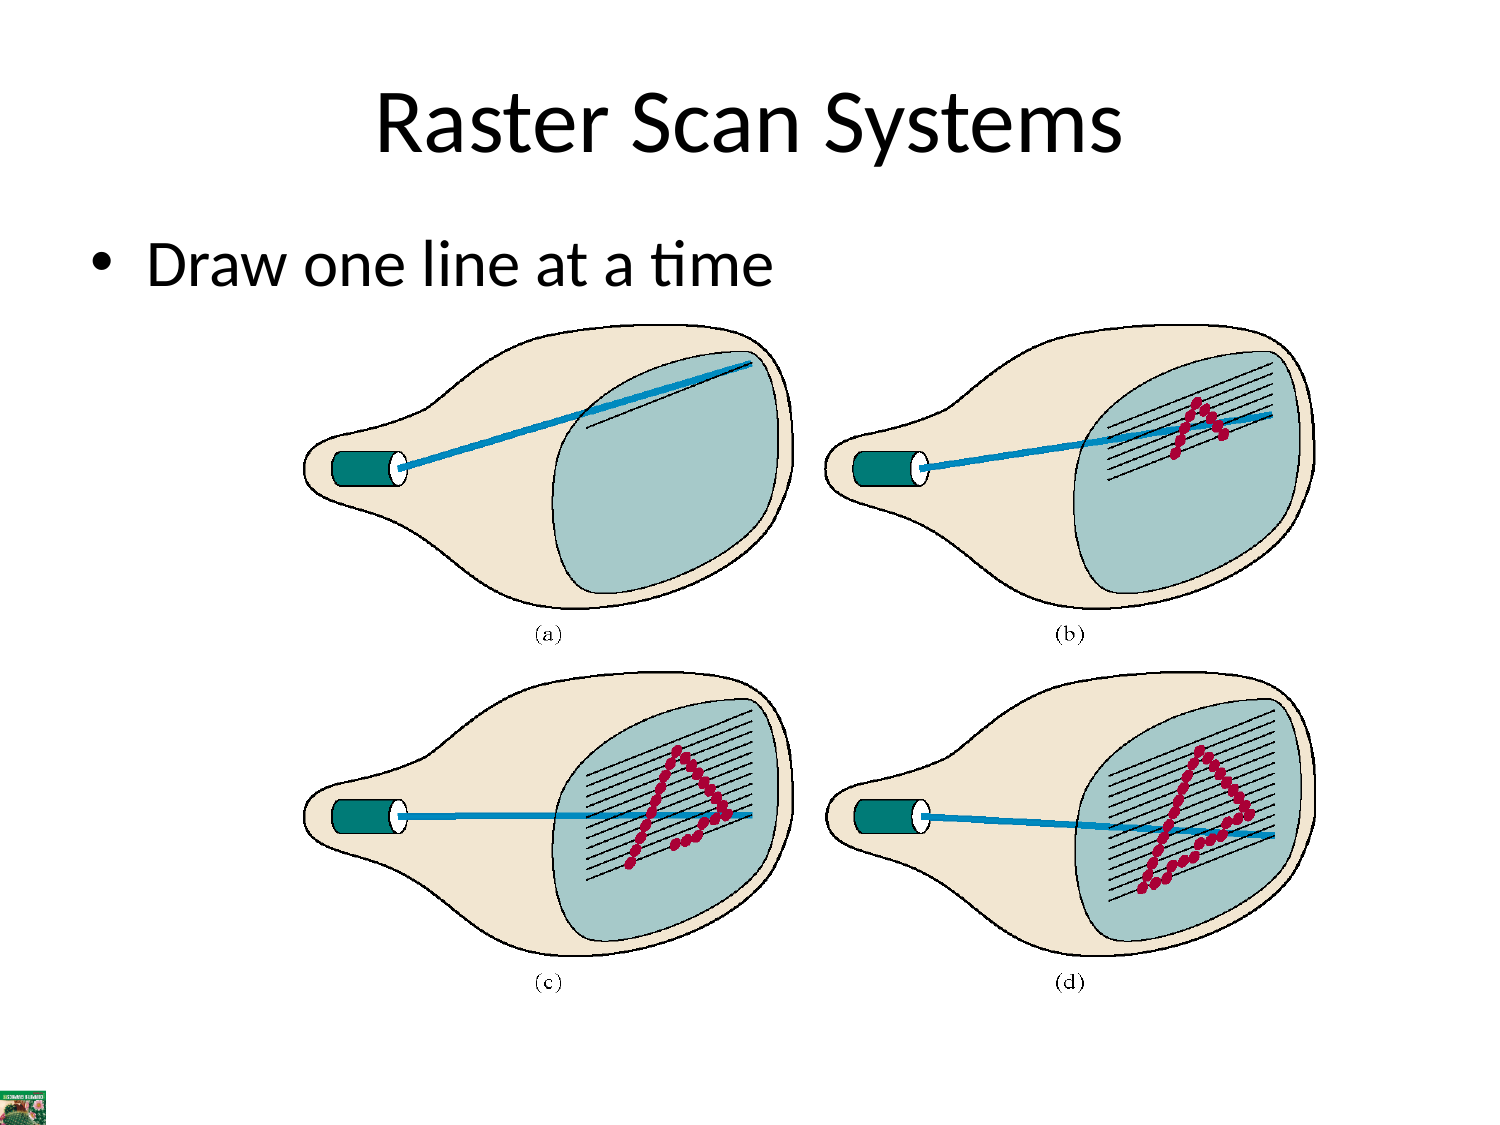

# Raster Scan Systems
Draw one line at a time